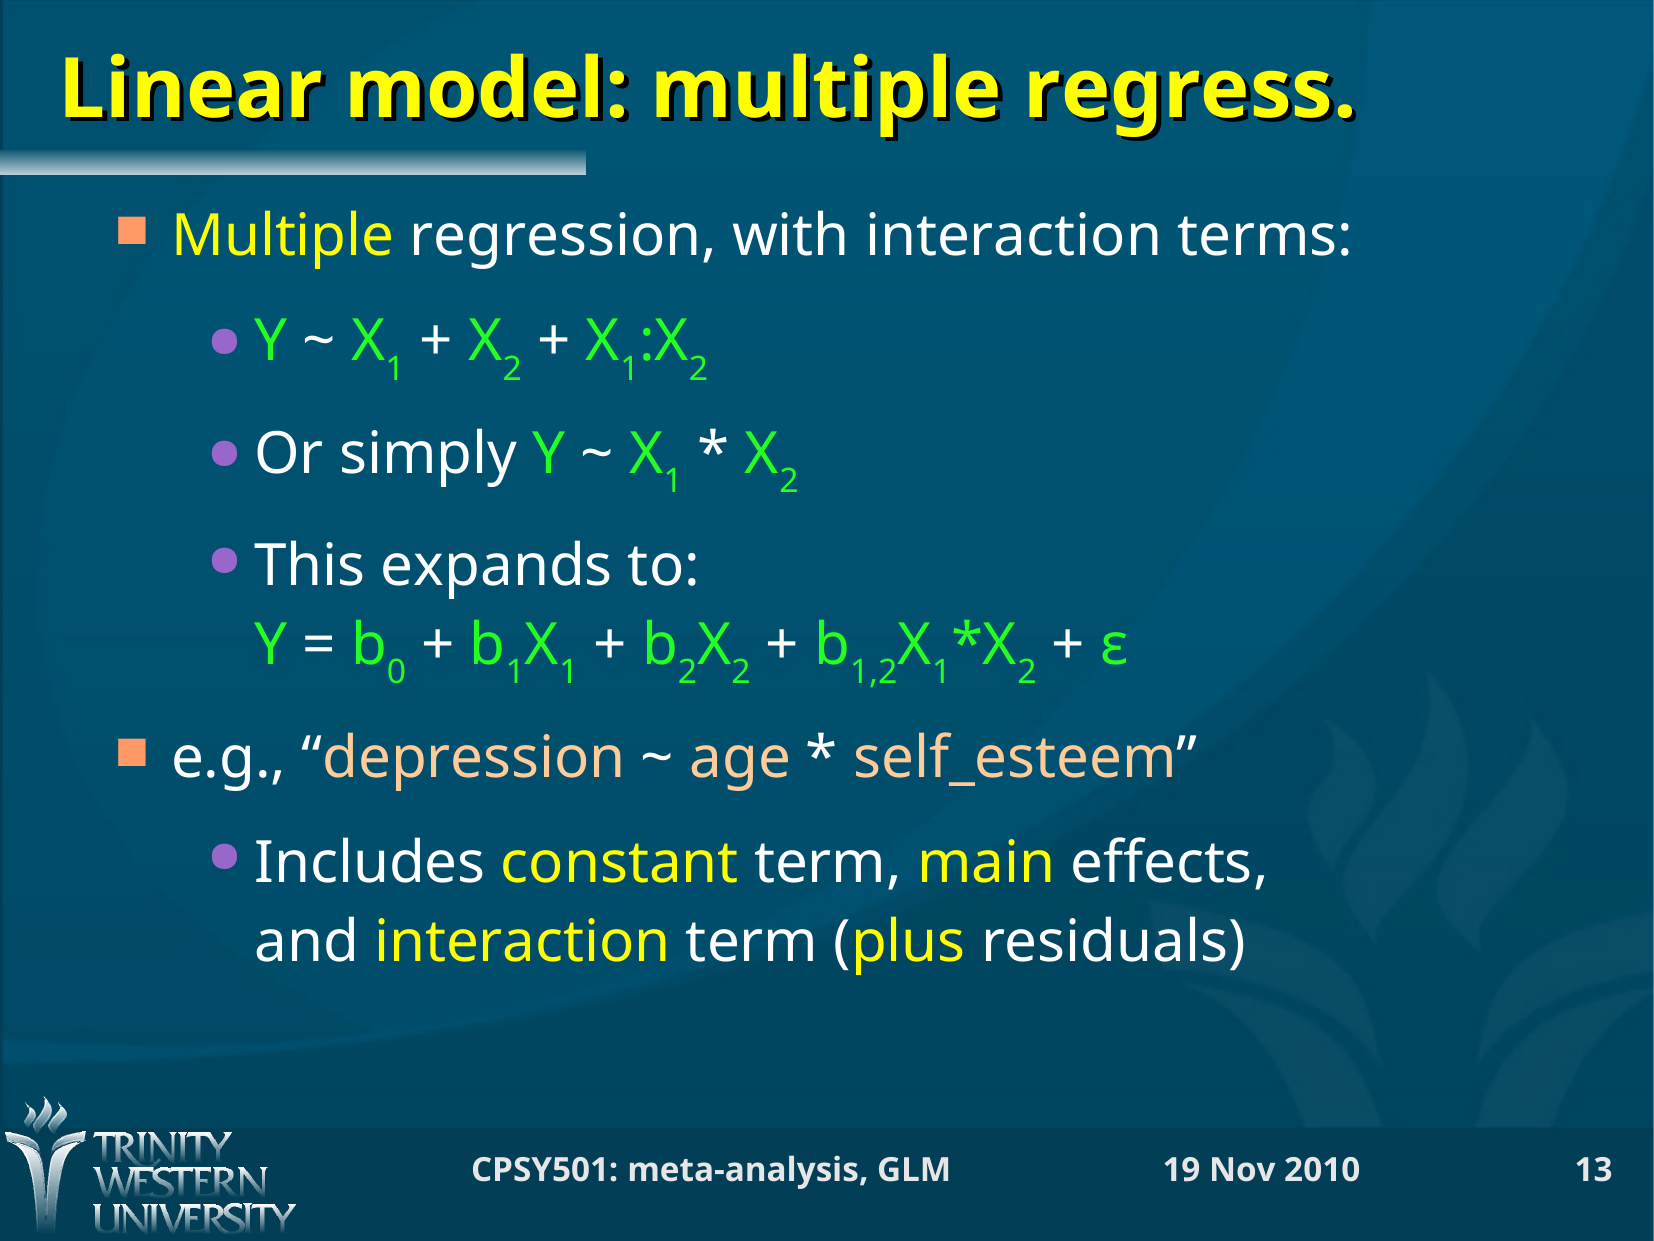

# Linear model: multiple regress.
Multiple regression, with interaction terms:
Y ~ X1 + X2 + X1:X2
Or simply Y ~ X1 * X2
This expands to:
Y = b0 + b1X1 + b2X2 + b1,2X1*X2 + ε
e.g., “depression ~ age * self_esteem”
Includes constant term, main effects,
and interaction term (plus residuals)
CPSY501: meta-analysis, GLM
19 Nov 2010
13